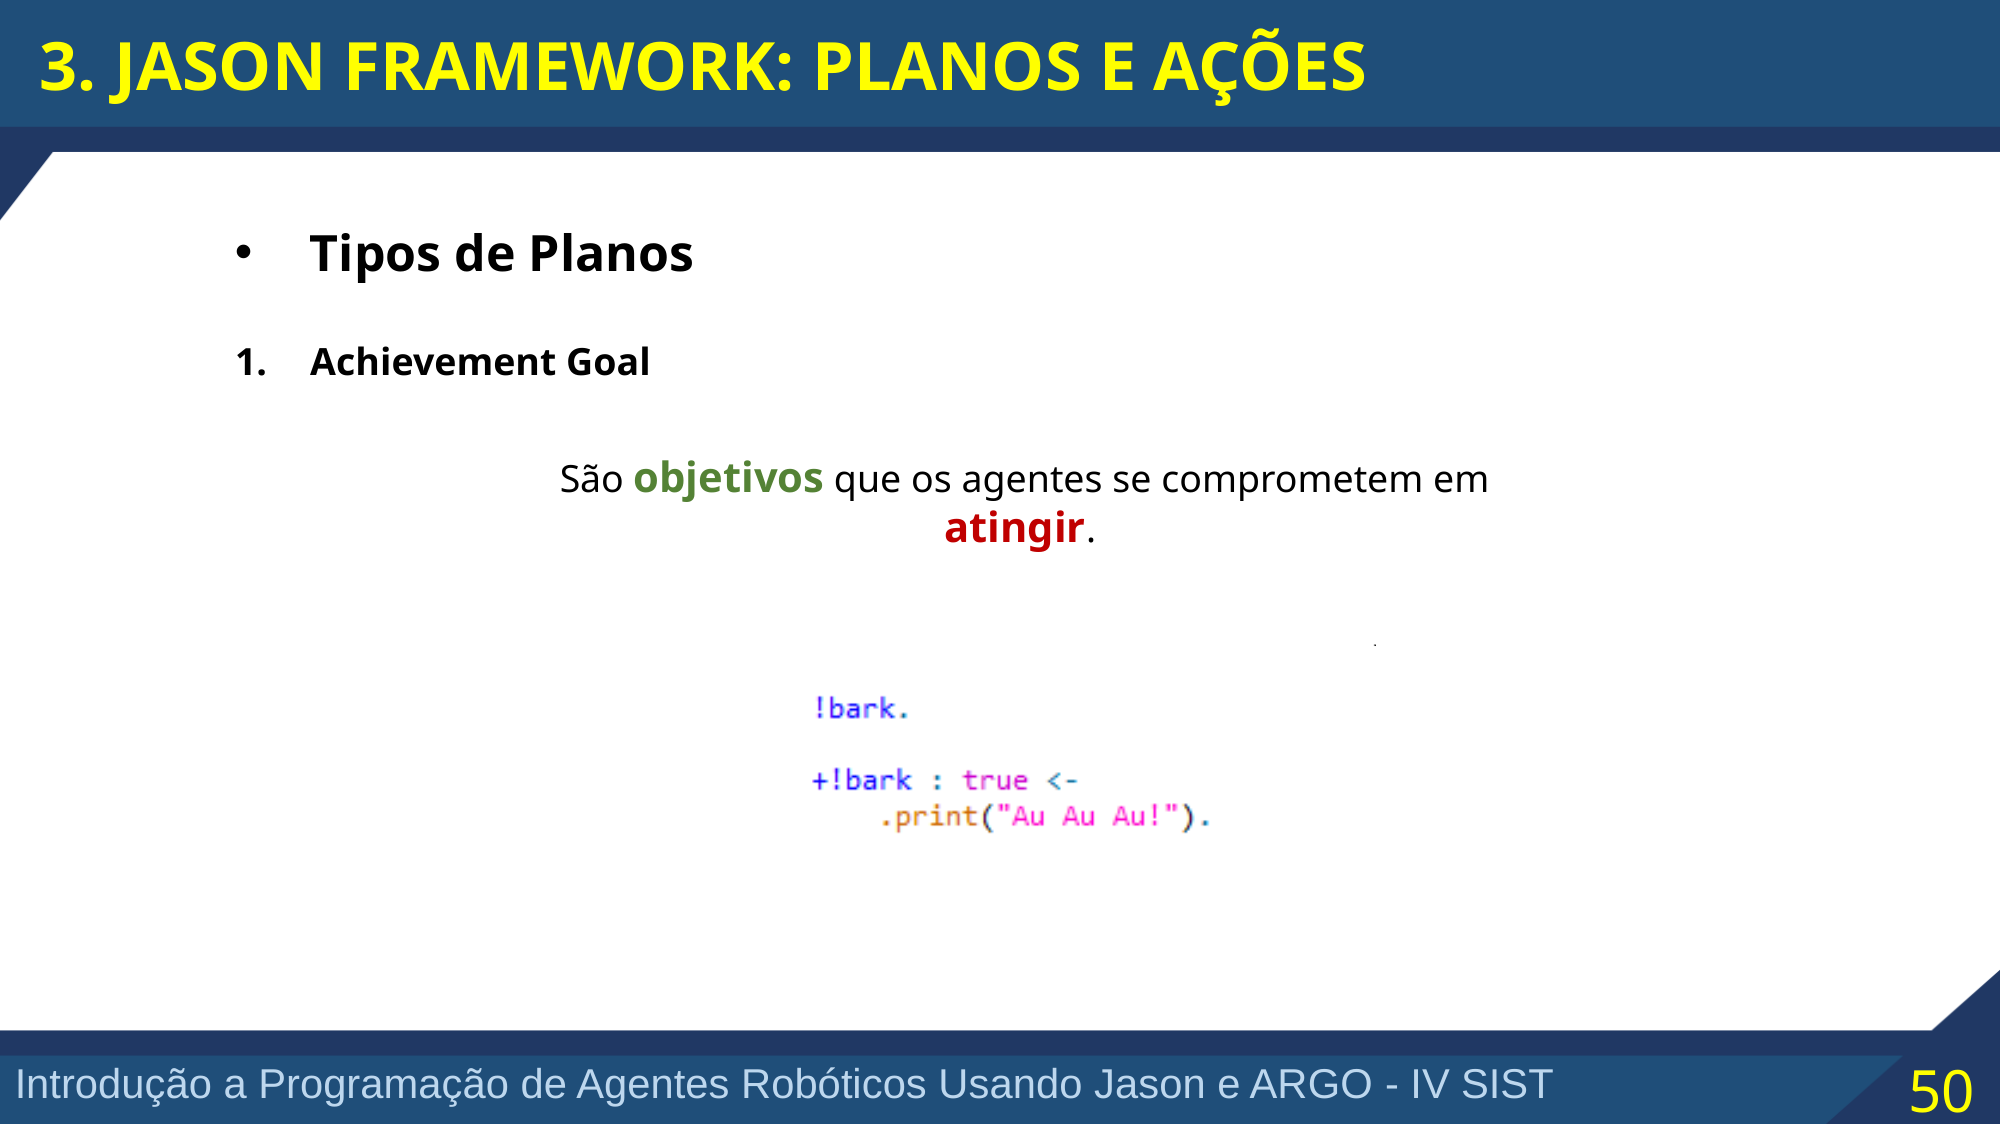

3. JASON FRAMEWORK: PLANOS E AÇÕES
Tipos de Planos
Achievement Goal
São objetivos que os agentes se comprometem em atingir.